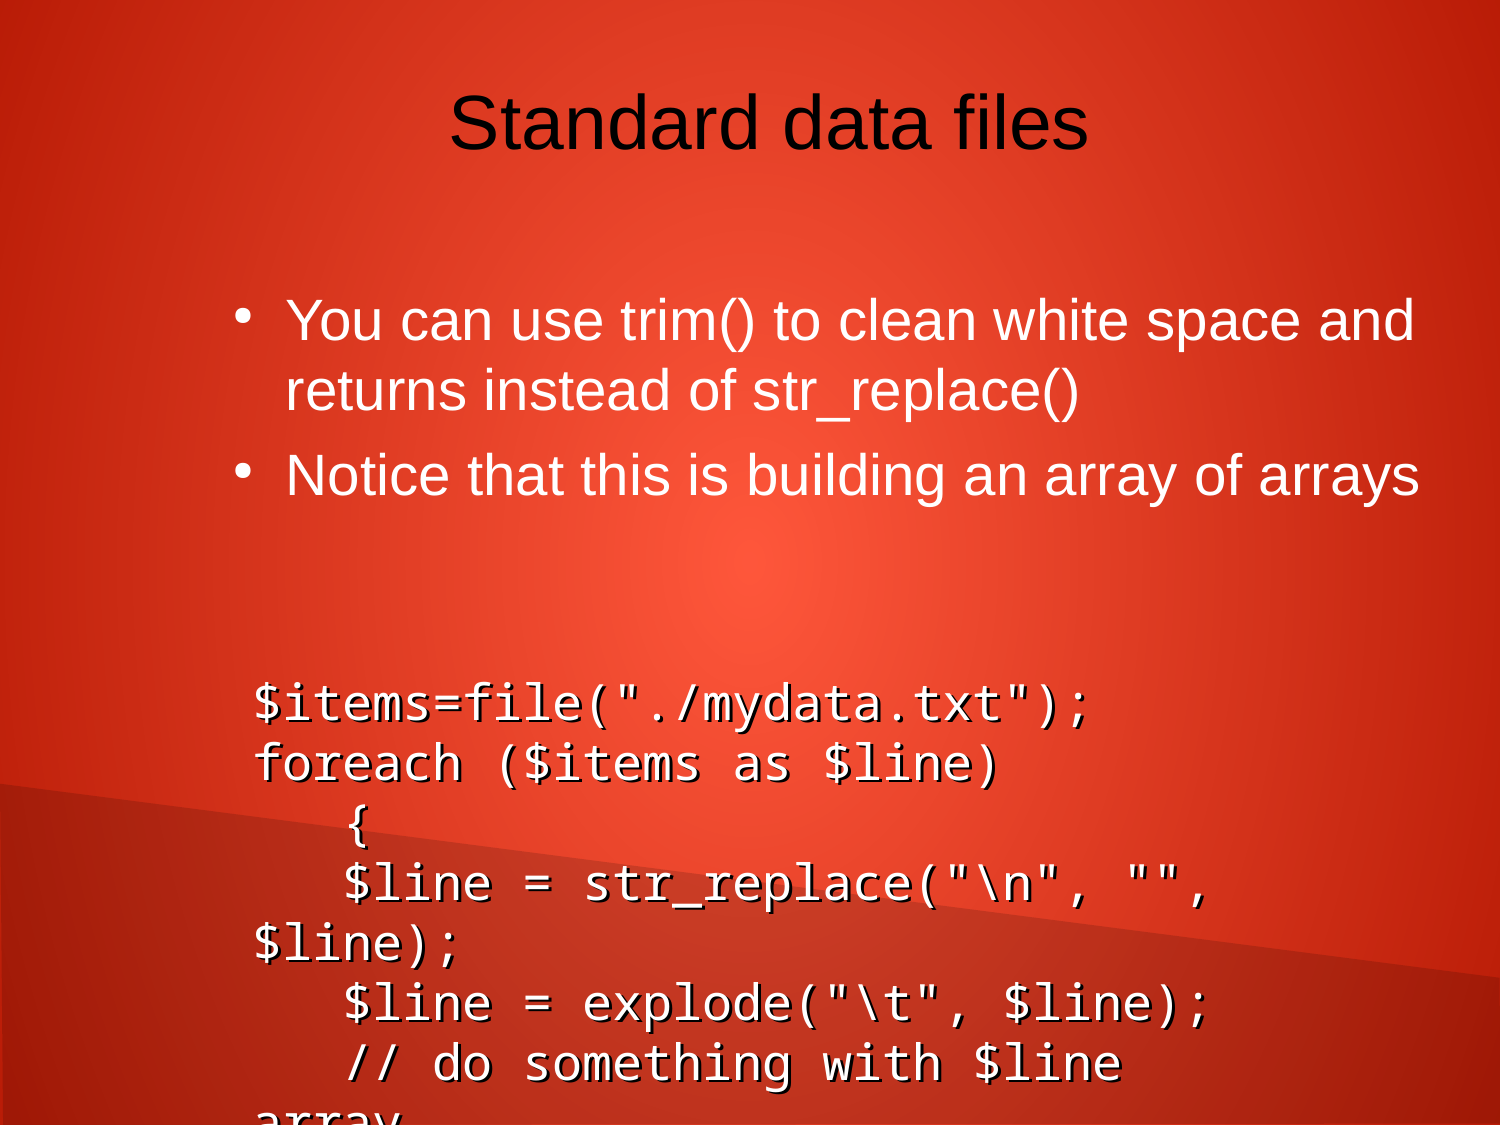

# Standard data files
You can use trim() to clean white space and returns instead of str_replace()
Notice that this is building an array of arrays
$items=file("./mydata.txt");
foreach ($items as $line)
 {
 $line = str_replace("\n", "", $line);
 $line = explode("\t", $line);
 // do something with $line array
 }